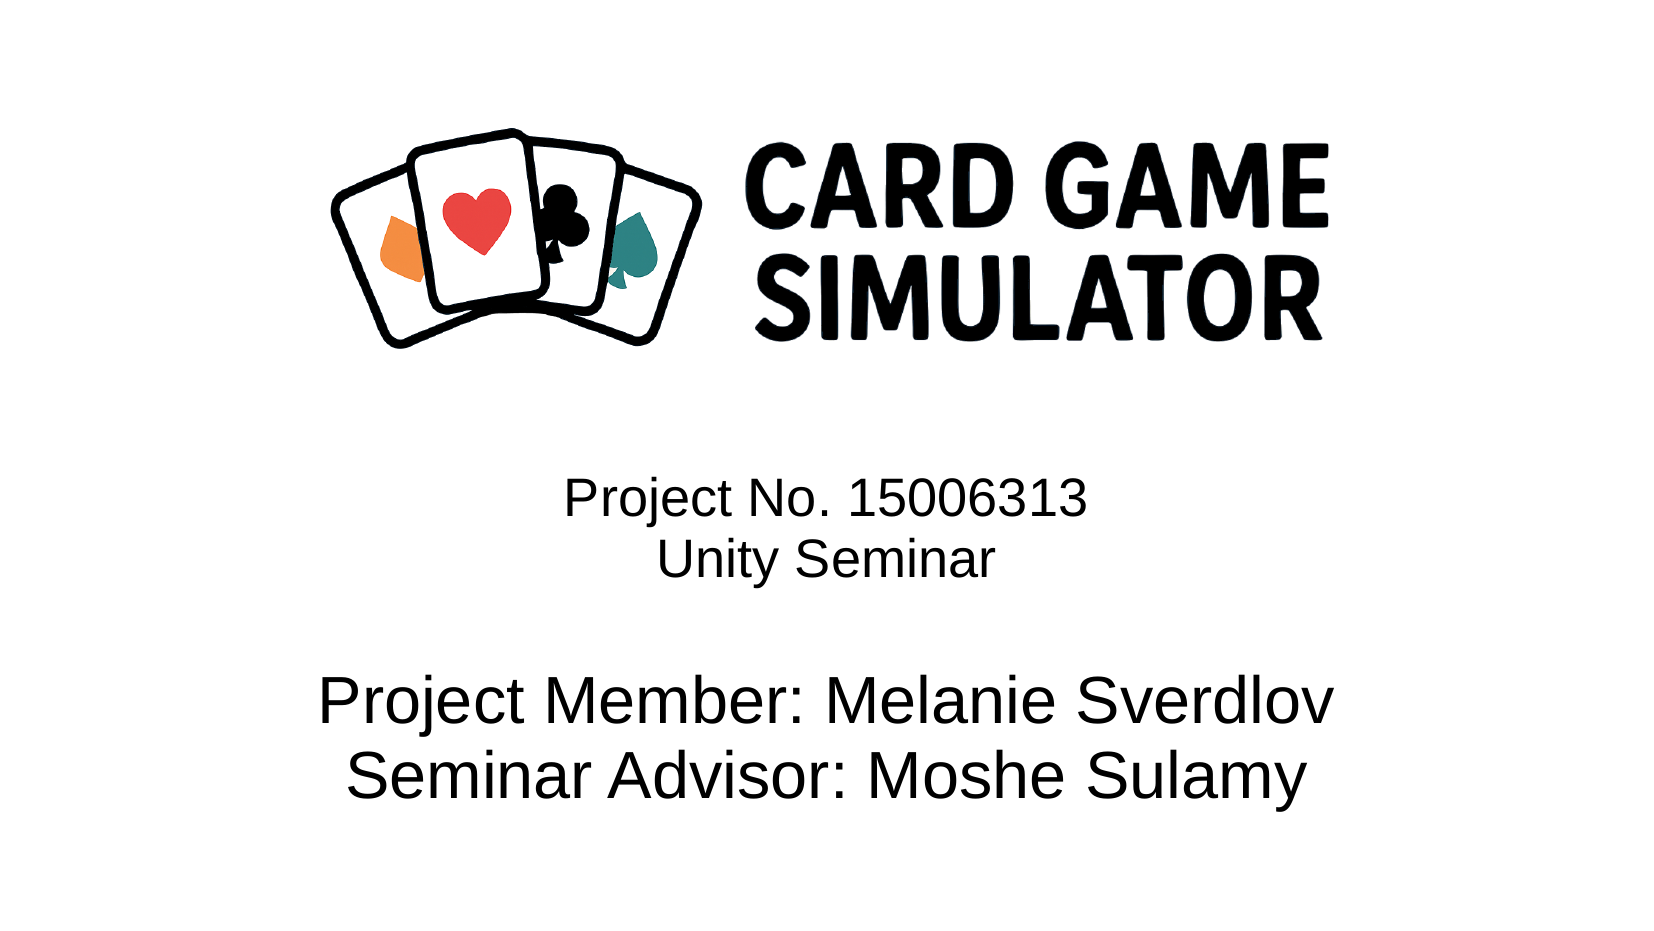

# Project No. 15006313
Unity Seminar
Project Member: Melanie Sverdlov
Seminar Advisor: Moshe Sulamy